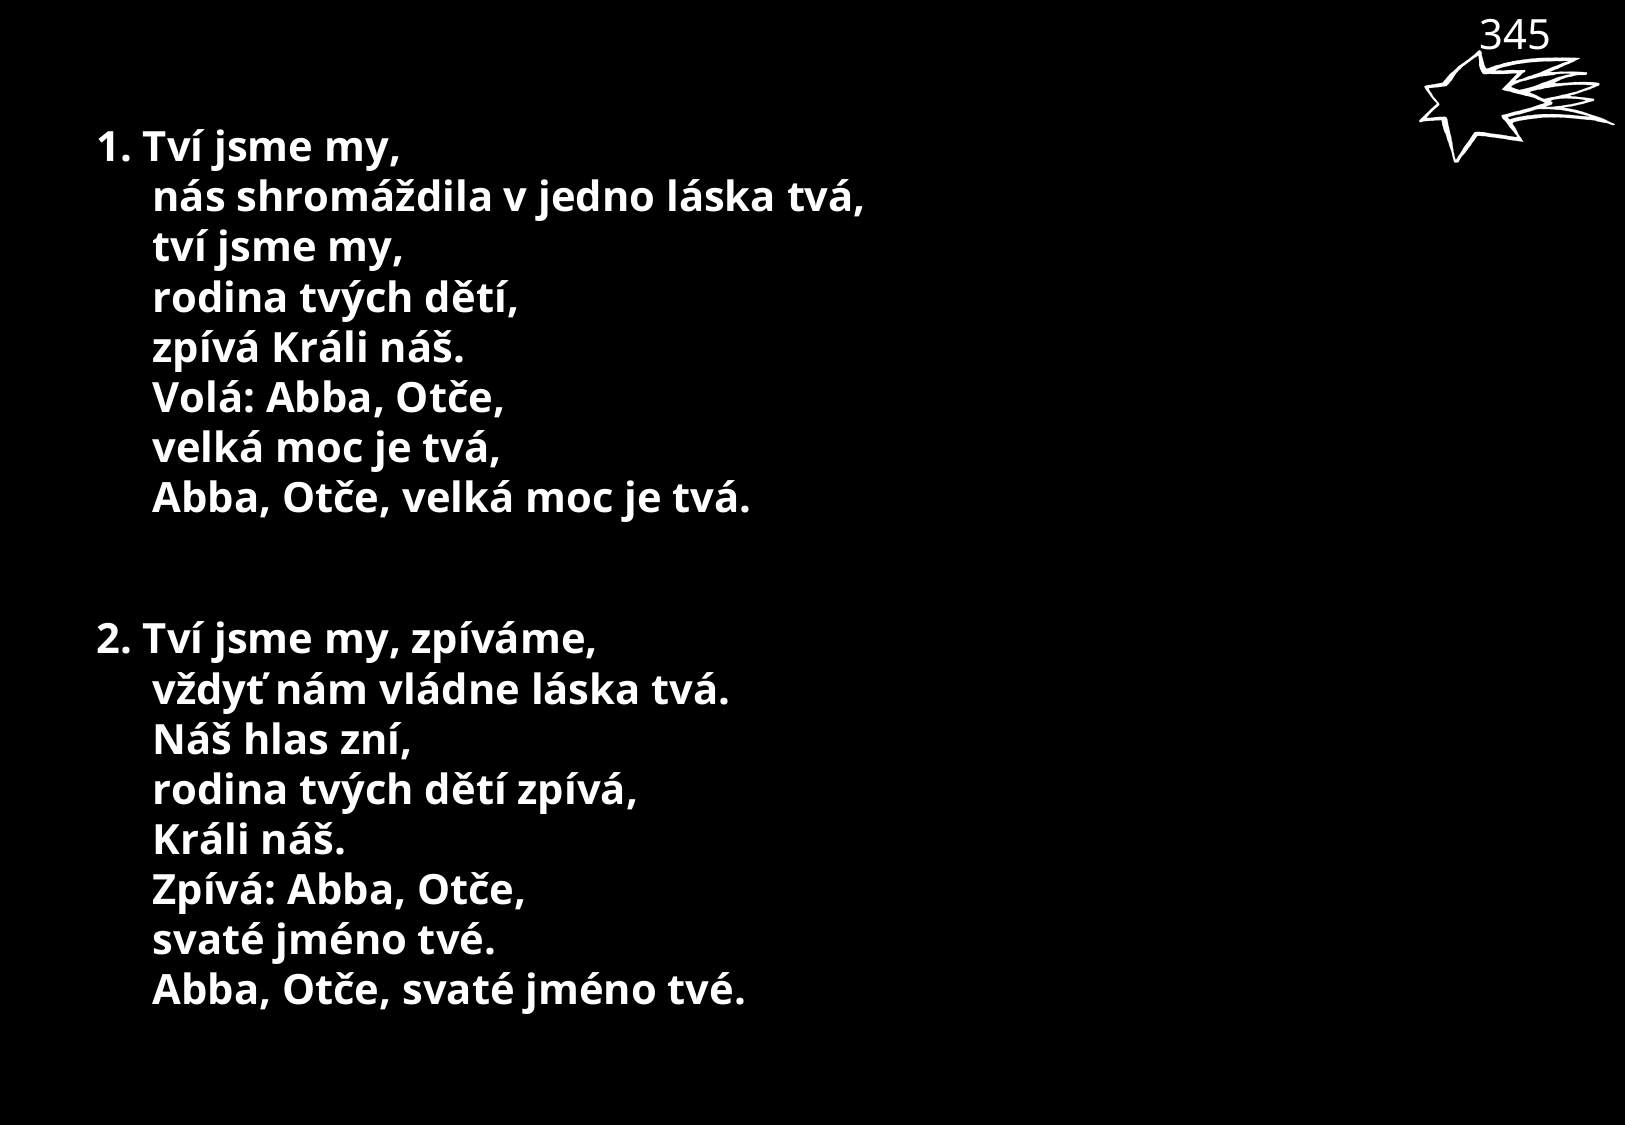

345
# 1. Tví jsme my, nás shromáždila v jedno láska tvá, tví jsme my, rodina tvých dětí, zpívá Králi náš. Volá: Abba, Otče, velká moc je tvá, Abba, Otče, velká moc je tvá.
2. Tví jsme my, zpíváme,
vždyť nám vládne láska tvá.
Náš hlas zní,
rodina tvých dětí zpívá,
Králi náš.
Zpívá: Abba, Otče,
svaté jméno tvé.
Abba, Otče, svaté jméno tvé.